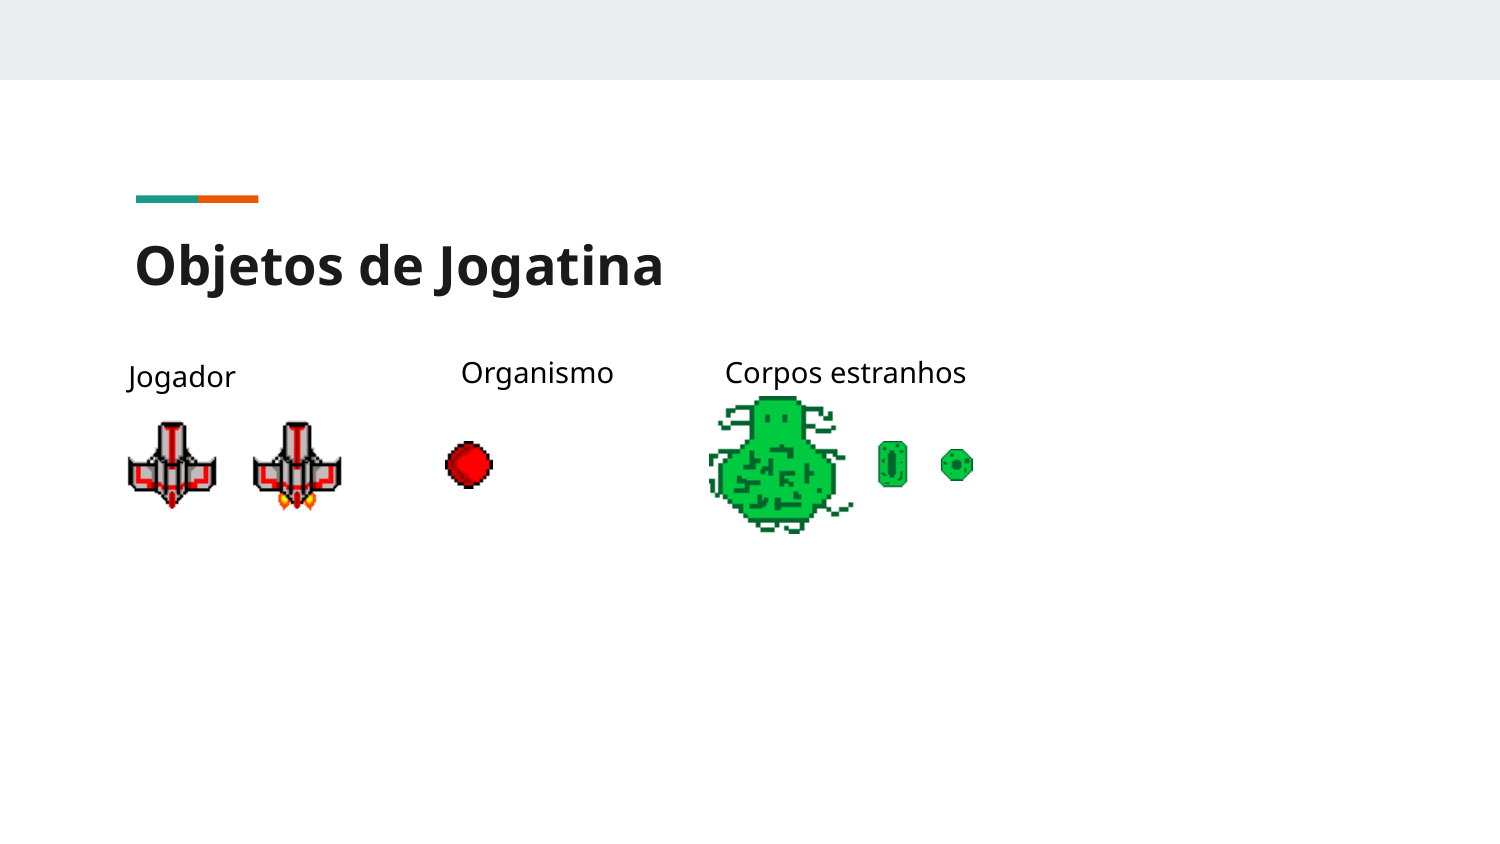

# Objetos de Jogatina
Organismo
Corpos estranhos
 Jogador